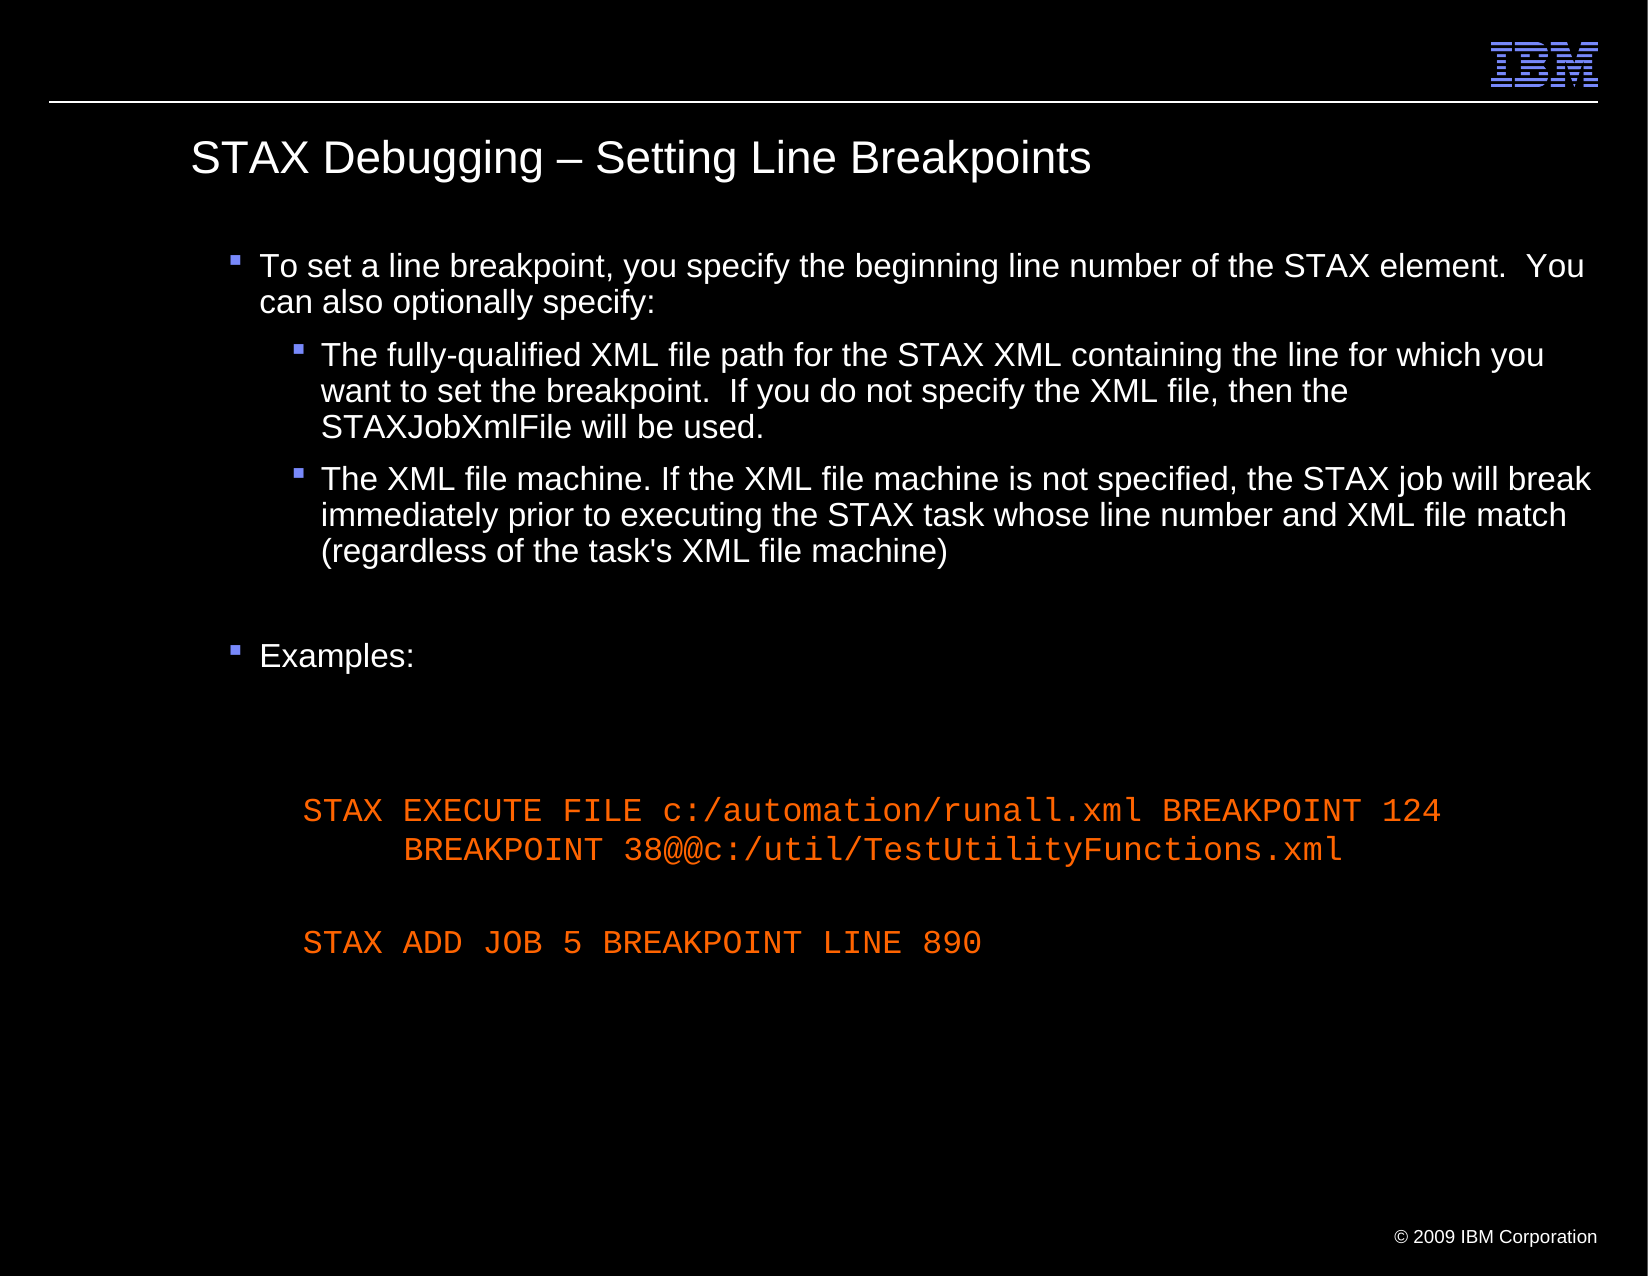

STAX Debugging – Setting Line Breakpoints
# To set a line breakpoint, you specify the beginning line number of the STAX element. You can also optionally specify:
The fully-qualified XML file path for the STAX XML containing the line for which you want to set the breakpoint. If you do not specify the XML file, then the STAXJobXmlFile will be used.
The XML file machine. If the XML file machine is not specified, the STAX job will break immediately prior to executing the STAX task whose line number and XML file match (regardless of the task's XML file machine)
Examples:
STAX EXECUTE FILE c:/automation/runall.xml BREAKPOINT 124
 BREAKPOINT 38@@c:/util/TestUtilityFunctions.xml
STAX ADD JOB 5 BREAKPOINT LINE 890